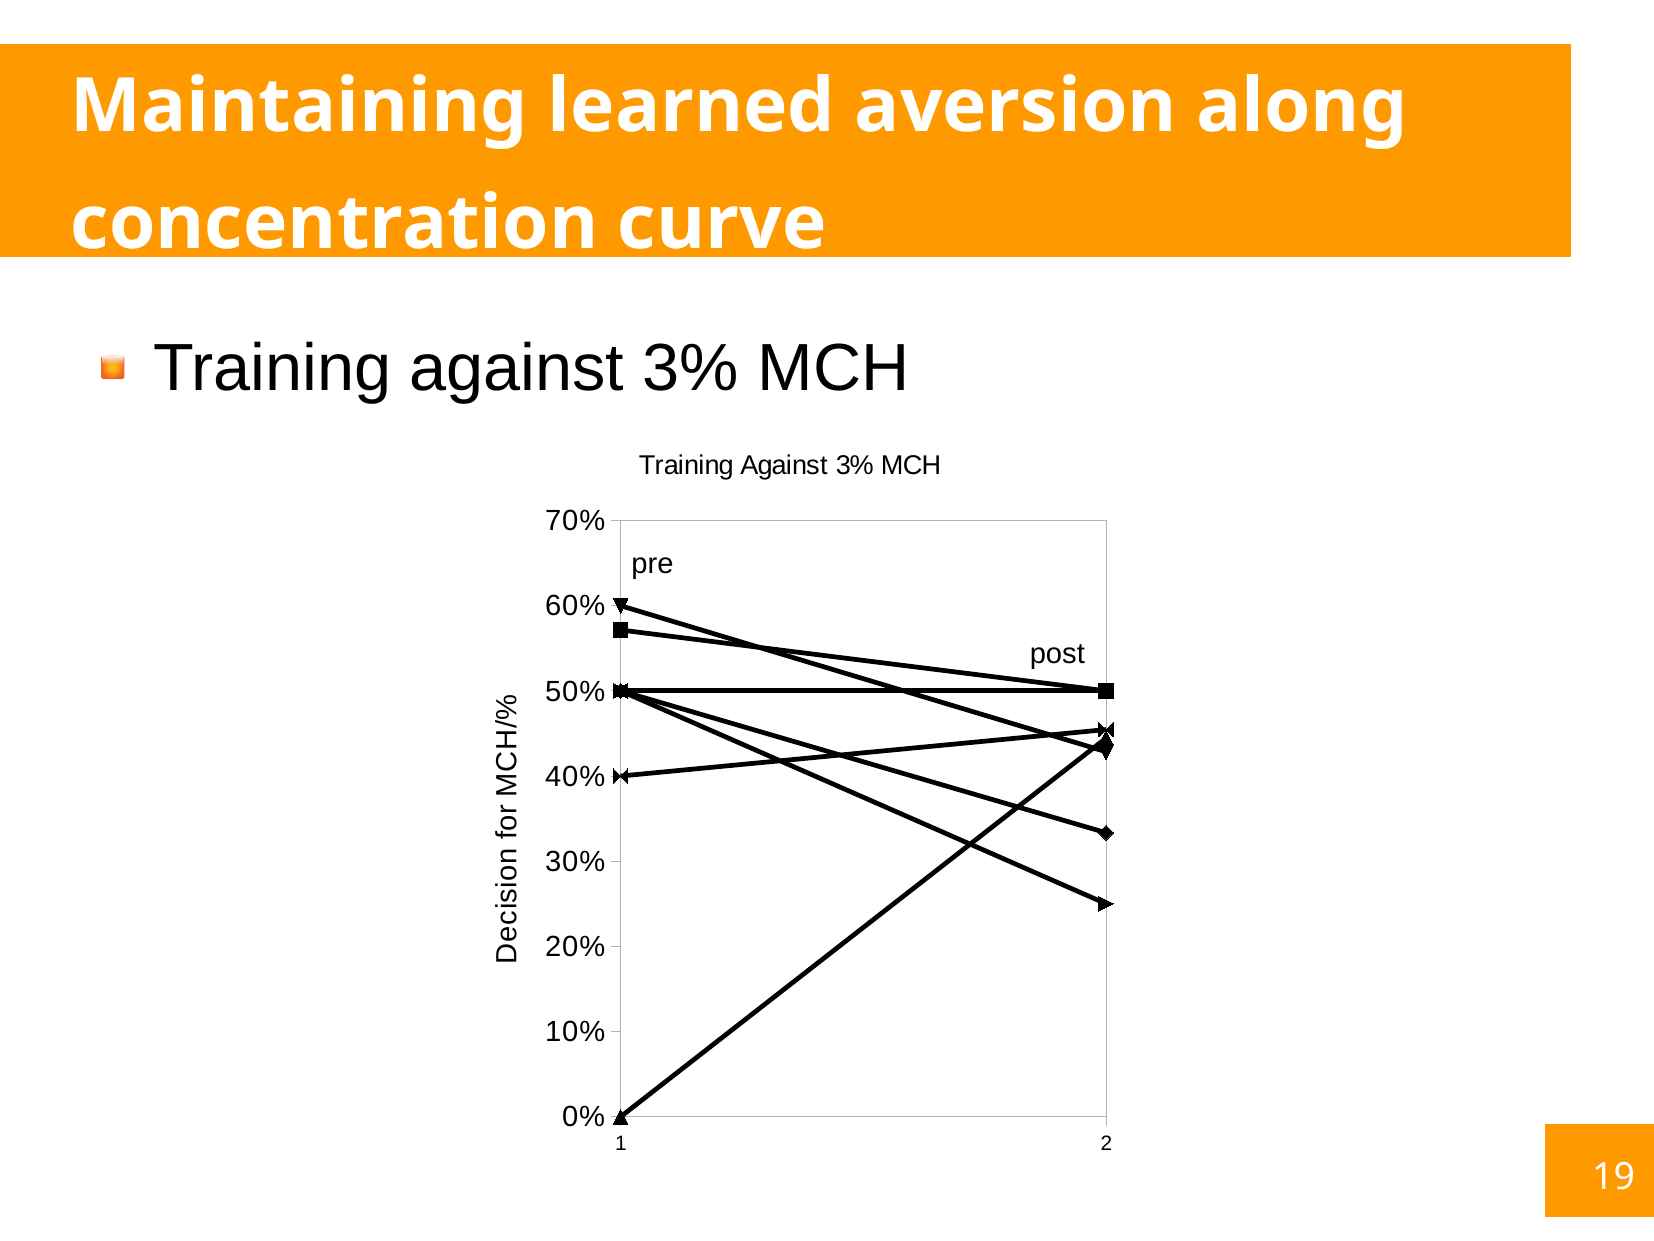

# Maintaining learned aversion along concentration curve
Training against 3% MCH
### Chart: Training Against 3% MCH
| Category | Column B | Column E | Column K | Column N | Column Q | Column T | Column W |
|---|---|---|---|---|---|---|---|
| 1 | 0.571428571428571 | 0.5 | 0.6 | 0.0 | 0.5 | 0.5 | 0.4 |
| 2 | 0.5 | 0.333333333333333 | 0.428571428571429 | 0.444444444444444 | 0.25 | 0.5 | 0.454545454545455 |pre
post
19